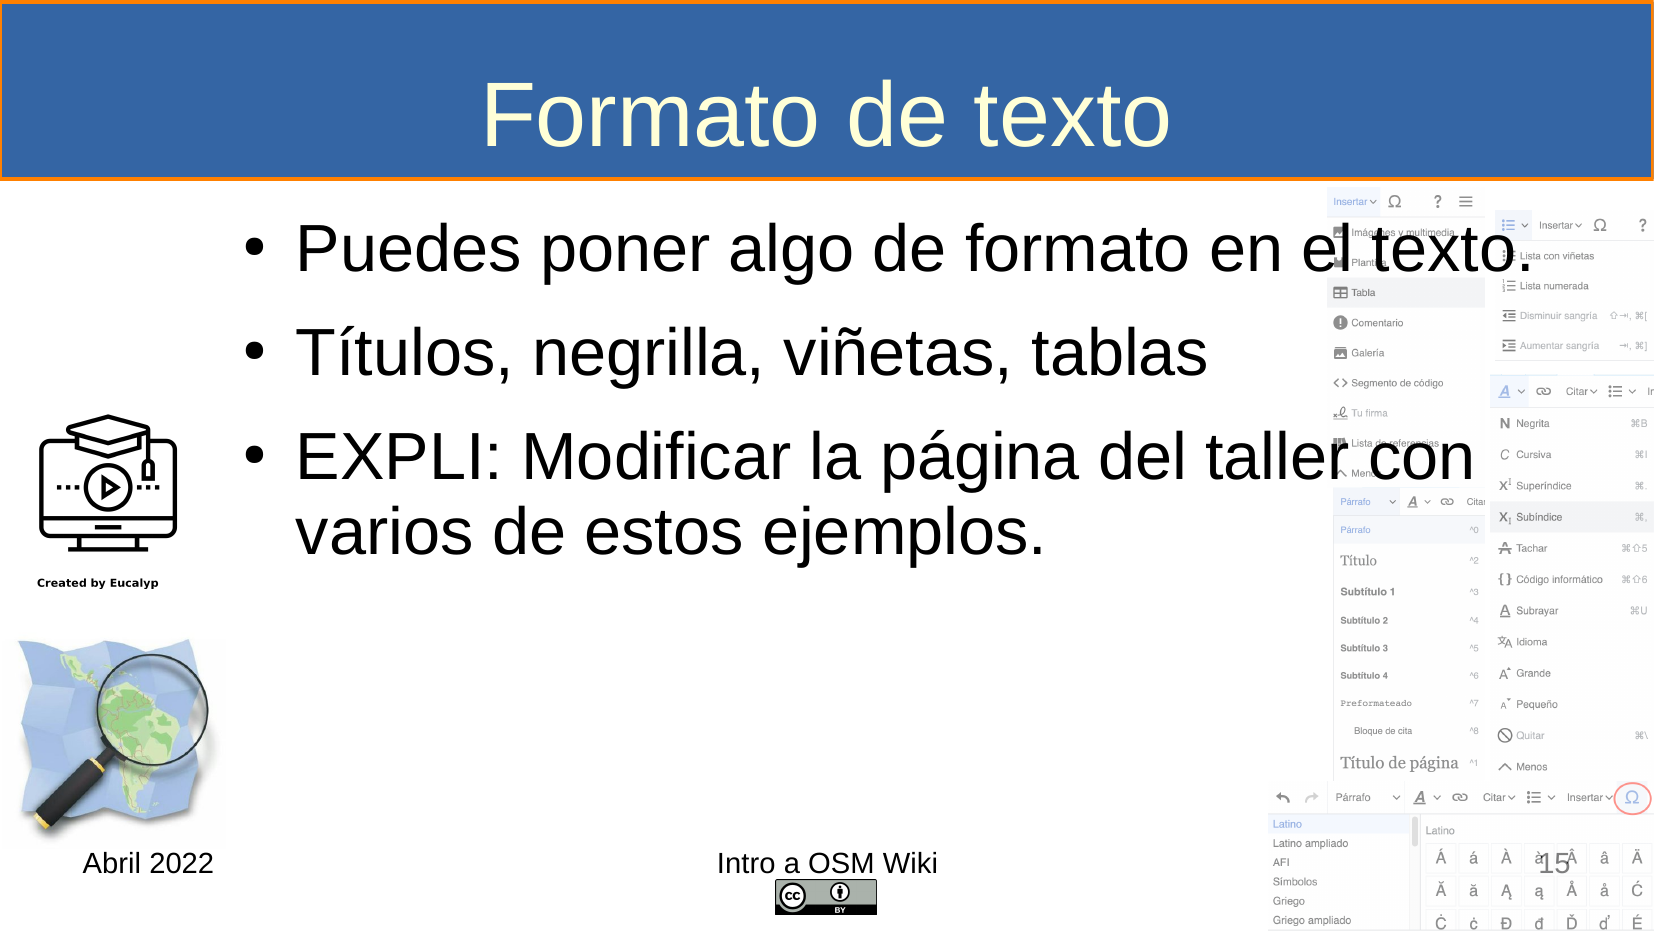

# Formato de texto
Puedes poner algo de formato en el texto.
Títulos, negrilla, viñetas, tablas
EXPLI: Modificar la página del taller con varios de estos ejemplos.
Abril 2022
Intro a OSM Wiki
15